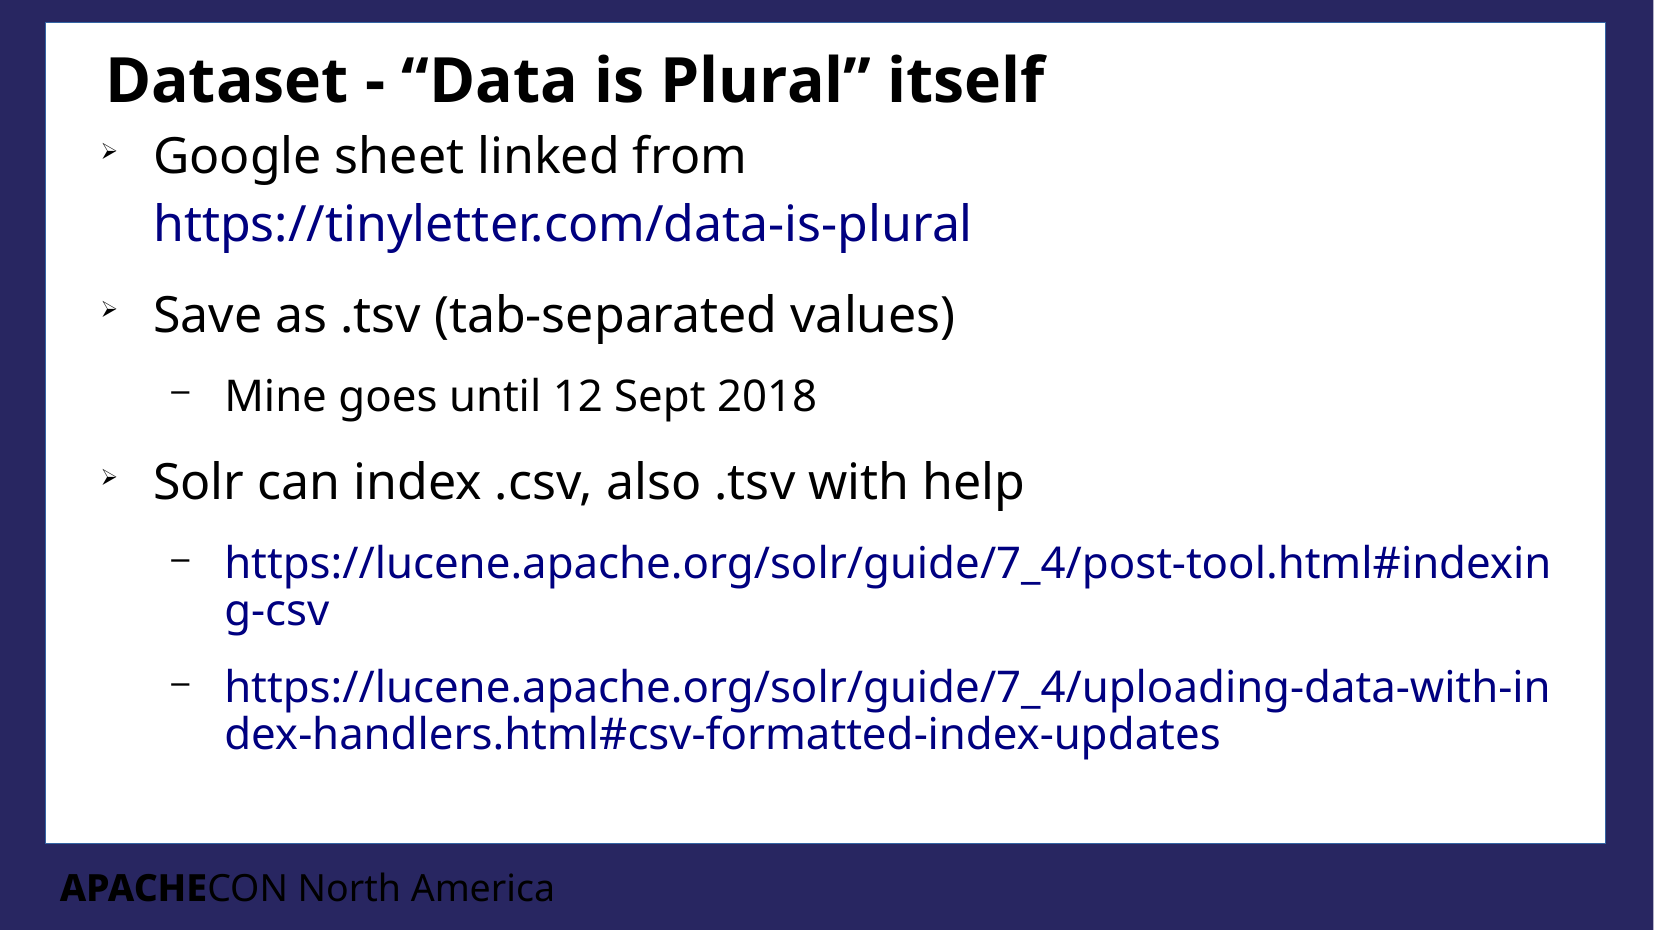

# Dataset - “Data is Plural” itself
Google sheet linked from https://tinyletter.com/data-is-plural
Save as .tsv (tab-separated values)
Mine goes until 12 Sept 2018
Solr can index .csv, also .tsv with help
https://lucene.apache.org/solr/guide/7_4/post-tool.html#indexing-csv
https://lucene.apache.org/solr/guide/7_4/uploading-data-with-index-handlers.html#csv-formatted-index-updates